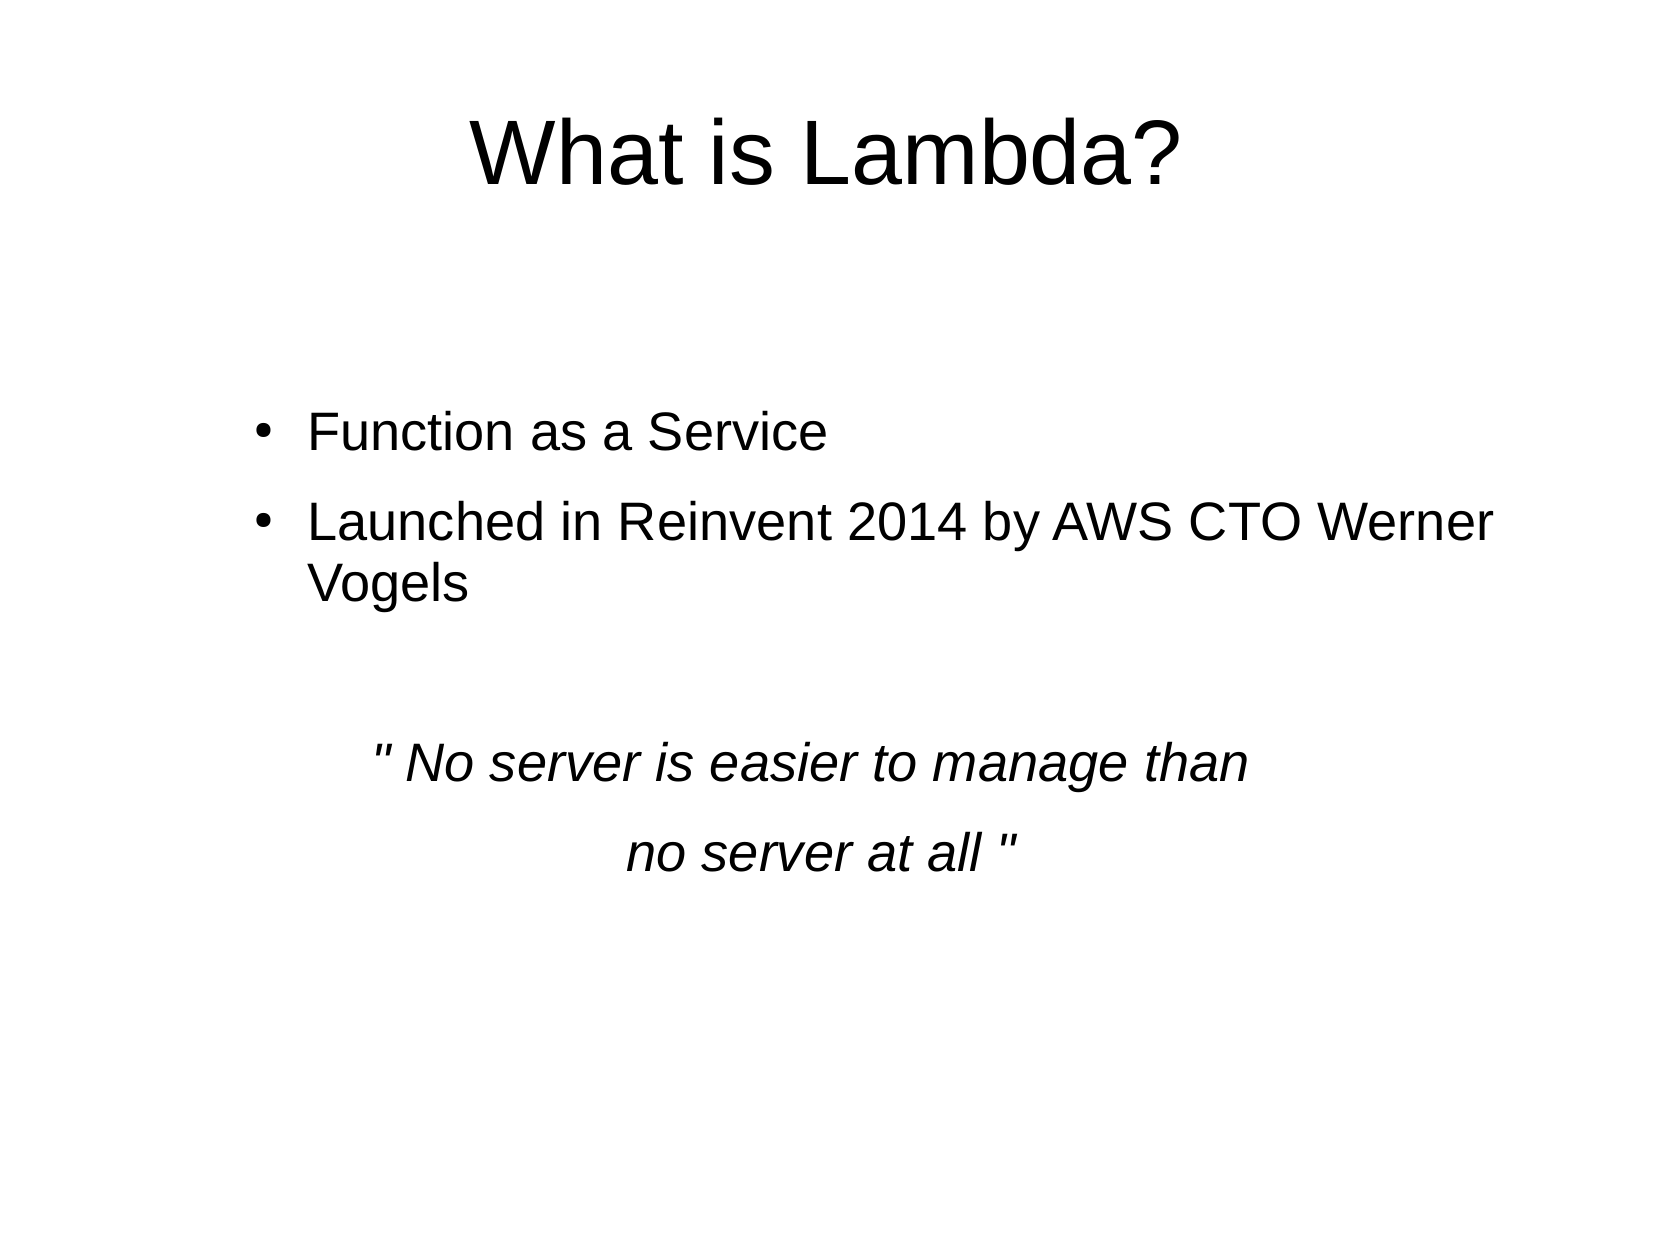

# What is Lambda?
Function as a Service
Launched in Reinvent 2014 by AWS CTO Werner Vogels
 " No server is easier to manage than
 no server at all "